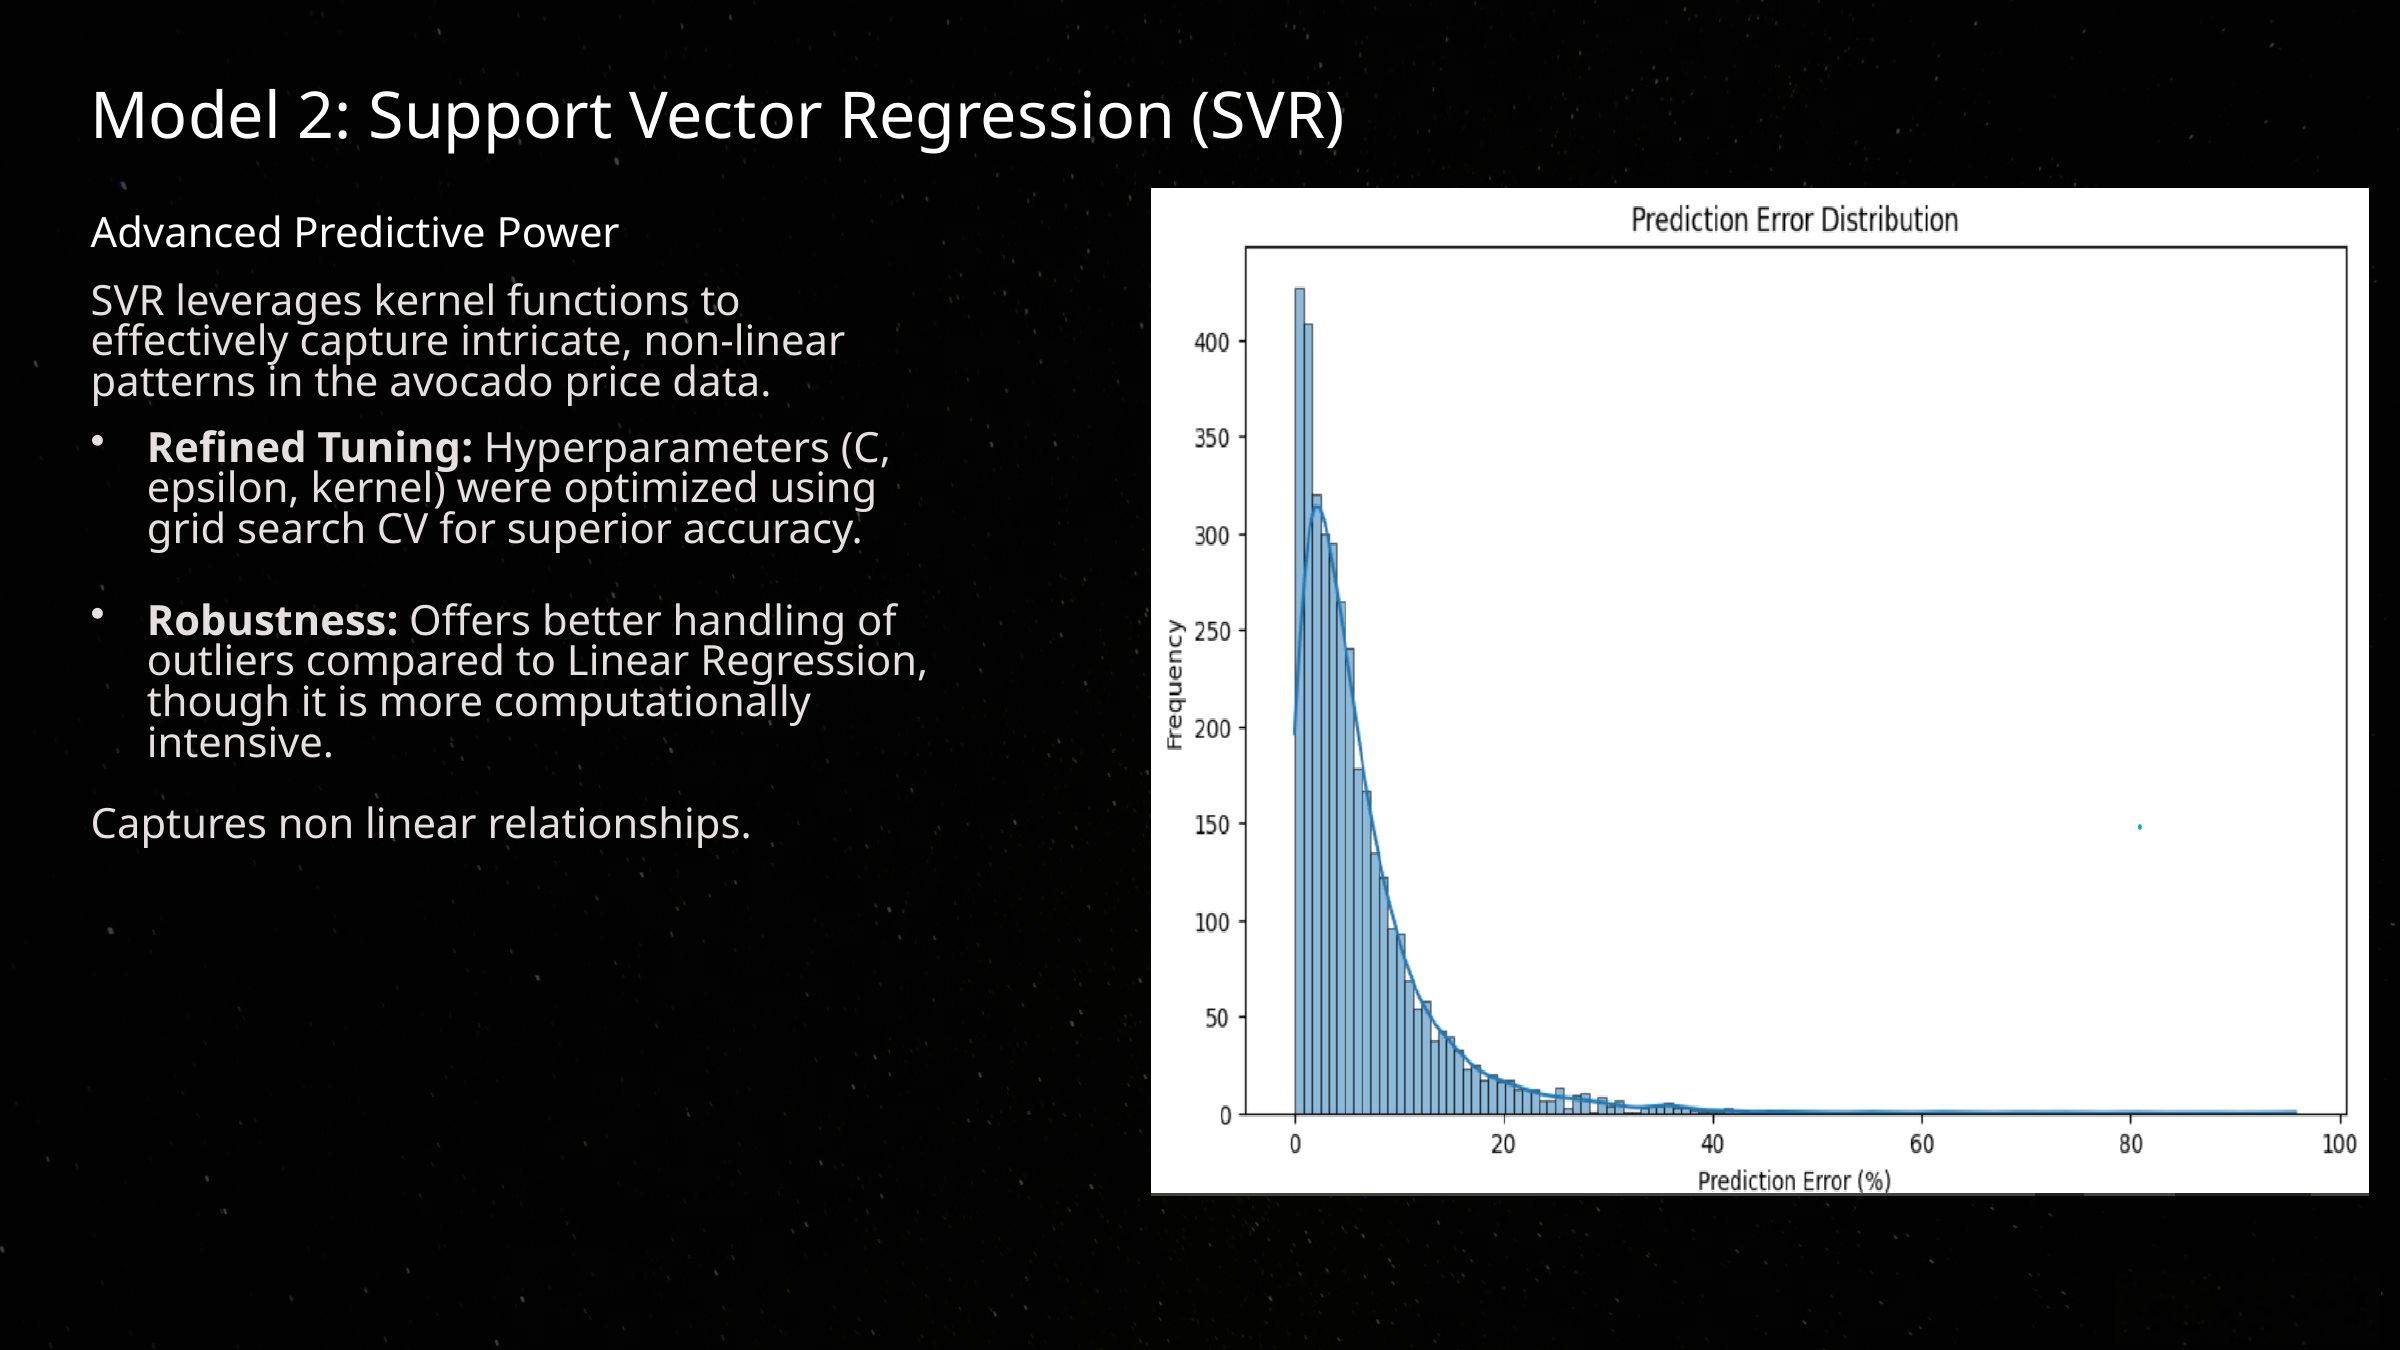

Model 2: Support Vector Regression (SVR)
Advanced Predictive Power
SVR leverages kernel functions to effectively capture intricate, non-linear patterns in the avocado price data.
Refined Tuning: Hyperparameters (C, epsilon, kernel) were optimized using grid search CV for superior accuracy.
Robustness: Offers better handling of outliers compared to Linear Regression, though it is more computationally intensive.
Captures non linear relationships.